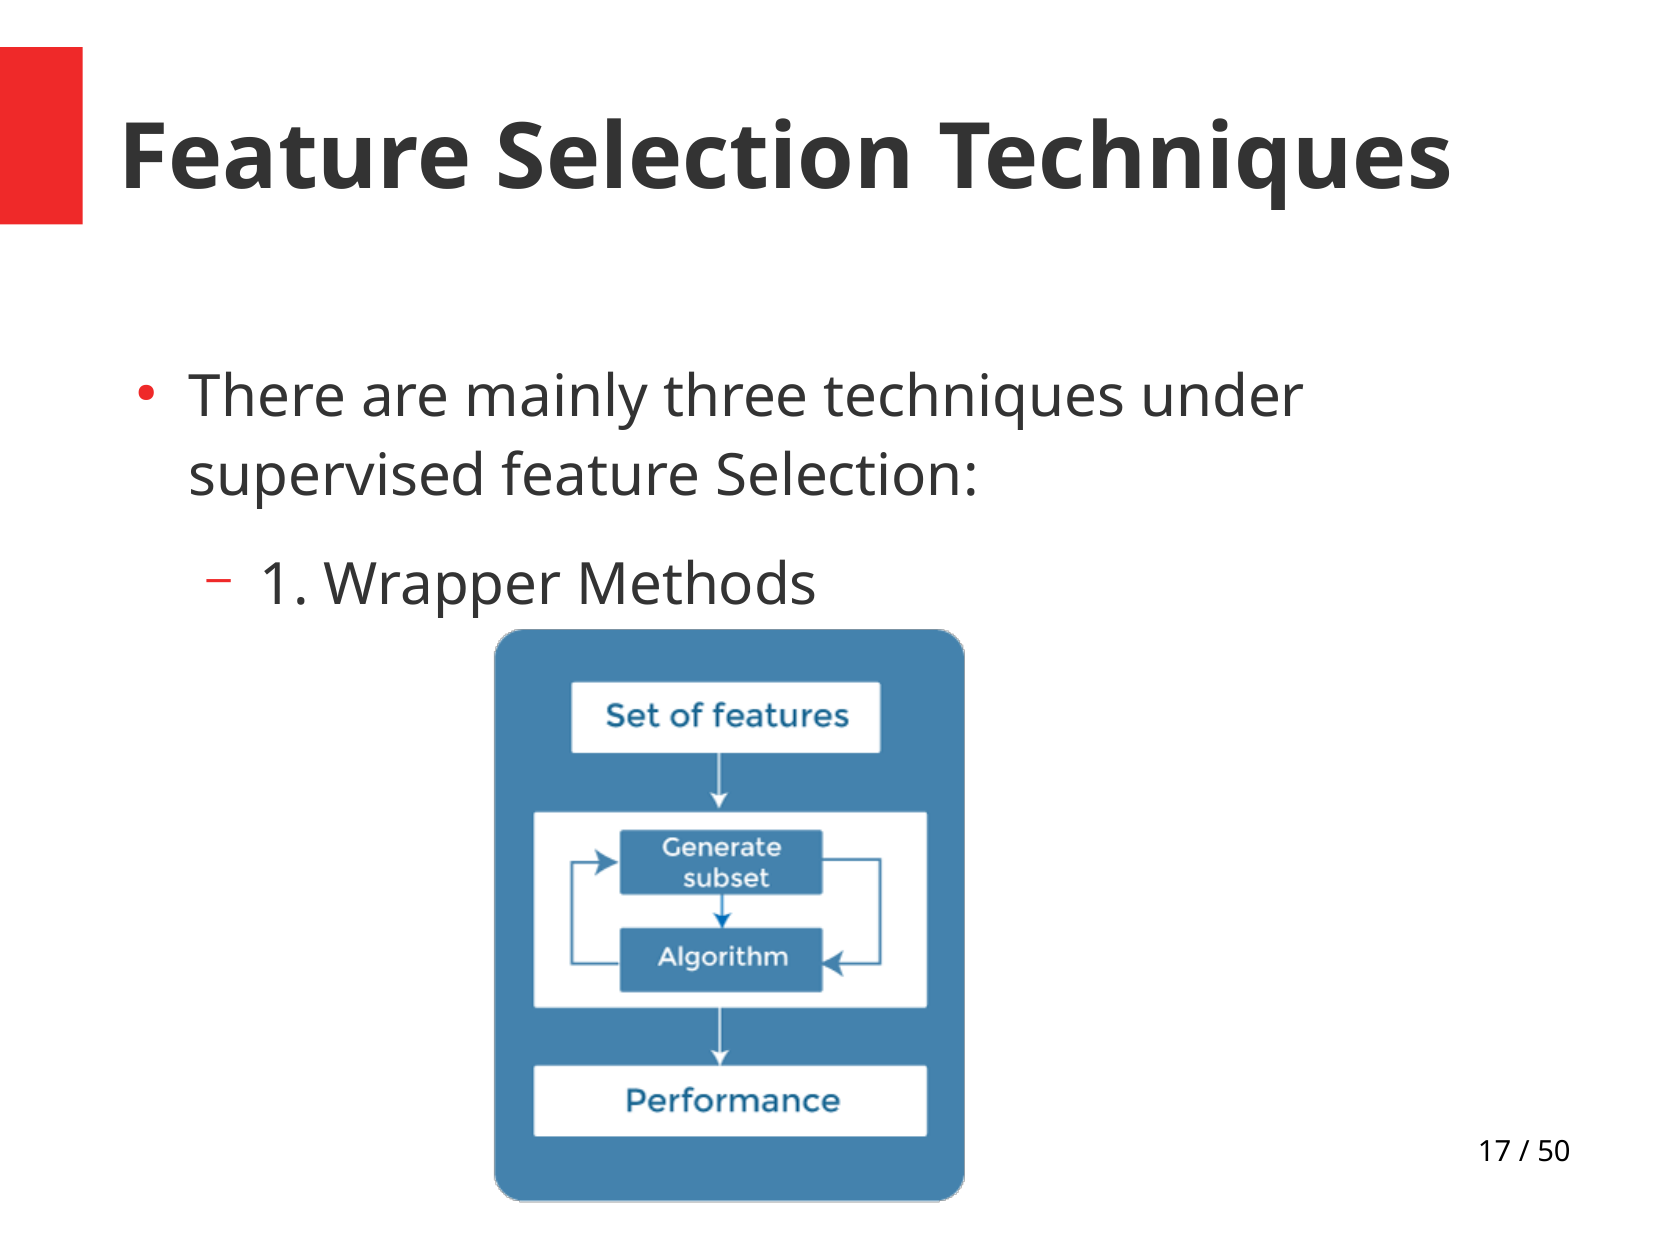

# Feature Selection Techniques
There are mainly three techniques under supervised feature Selection:
1. Wrapper Methods
17